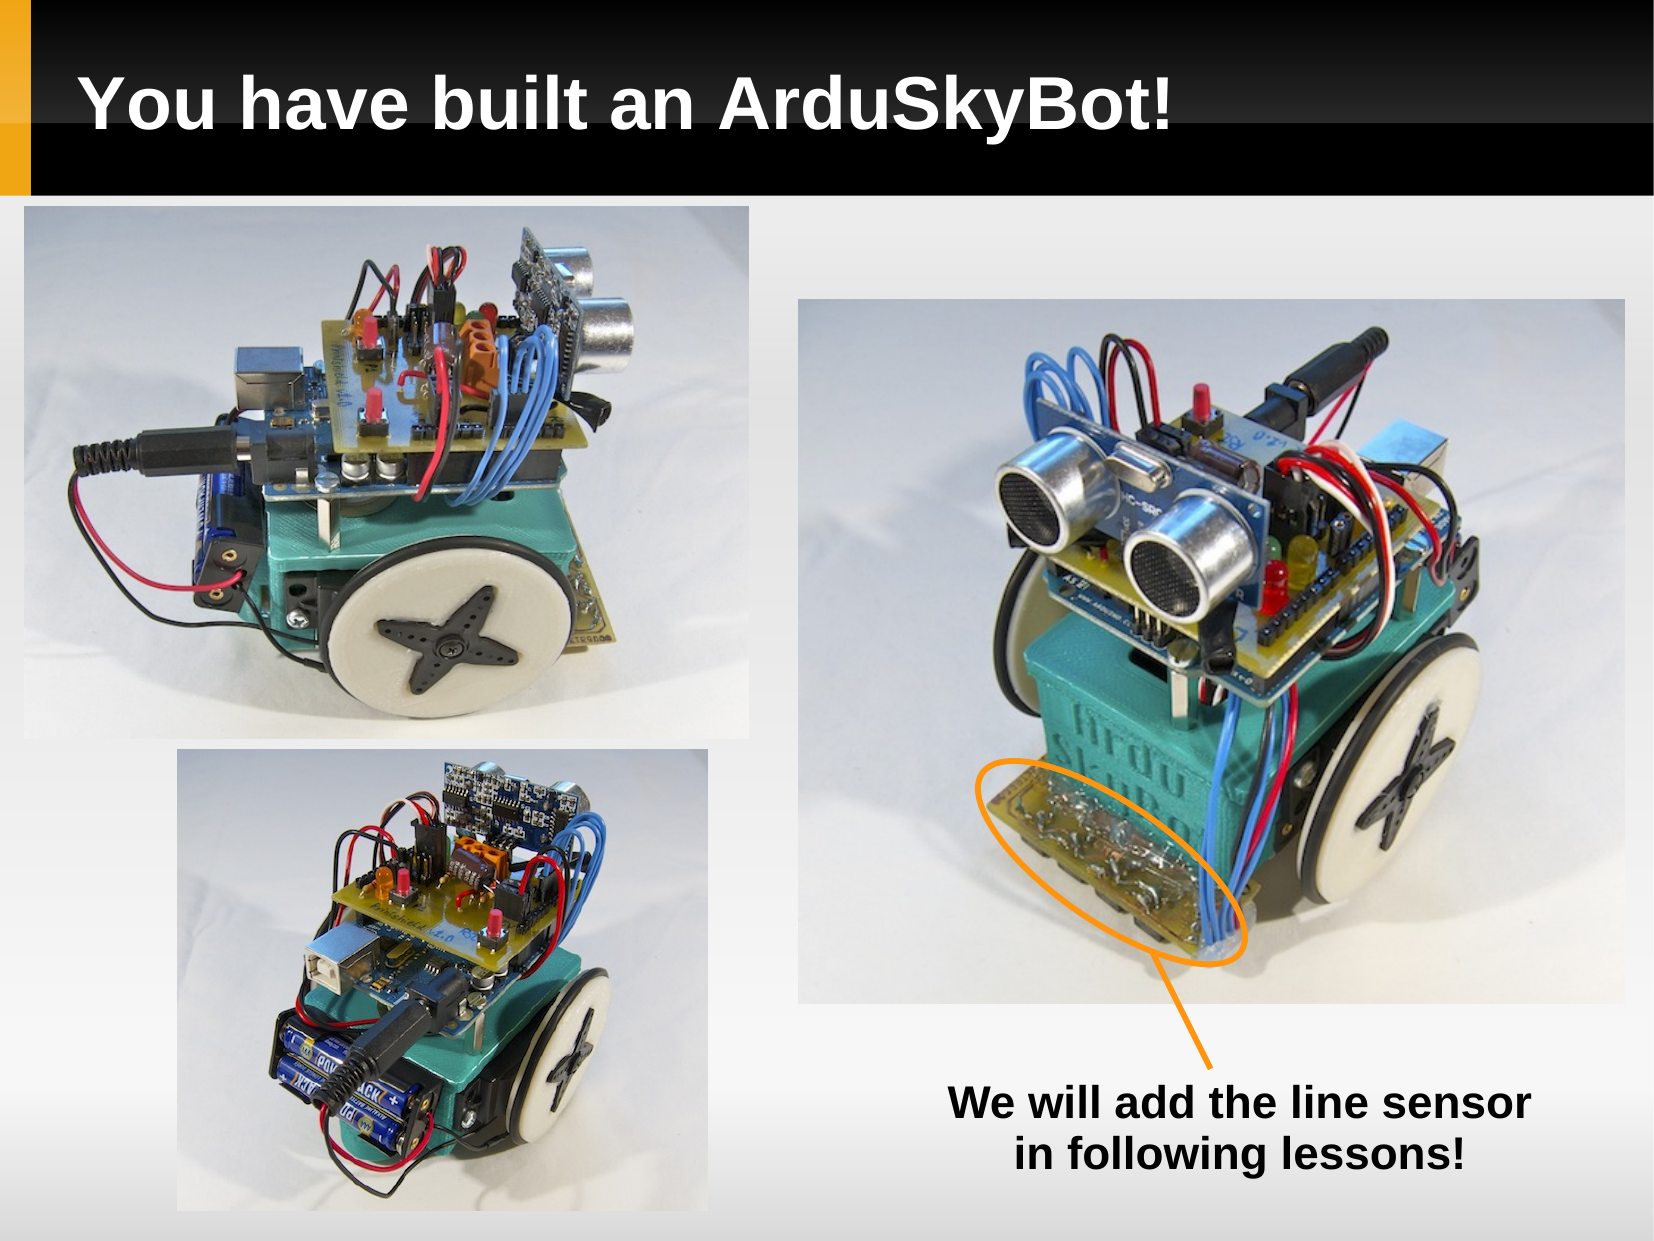

# You have built an ArduSkyBot!
We will add the line sensor in following lessons!